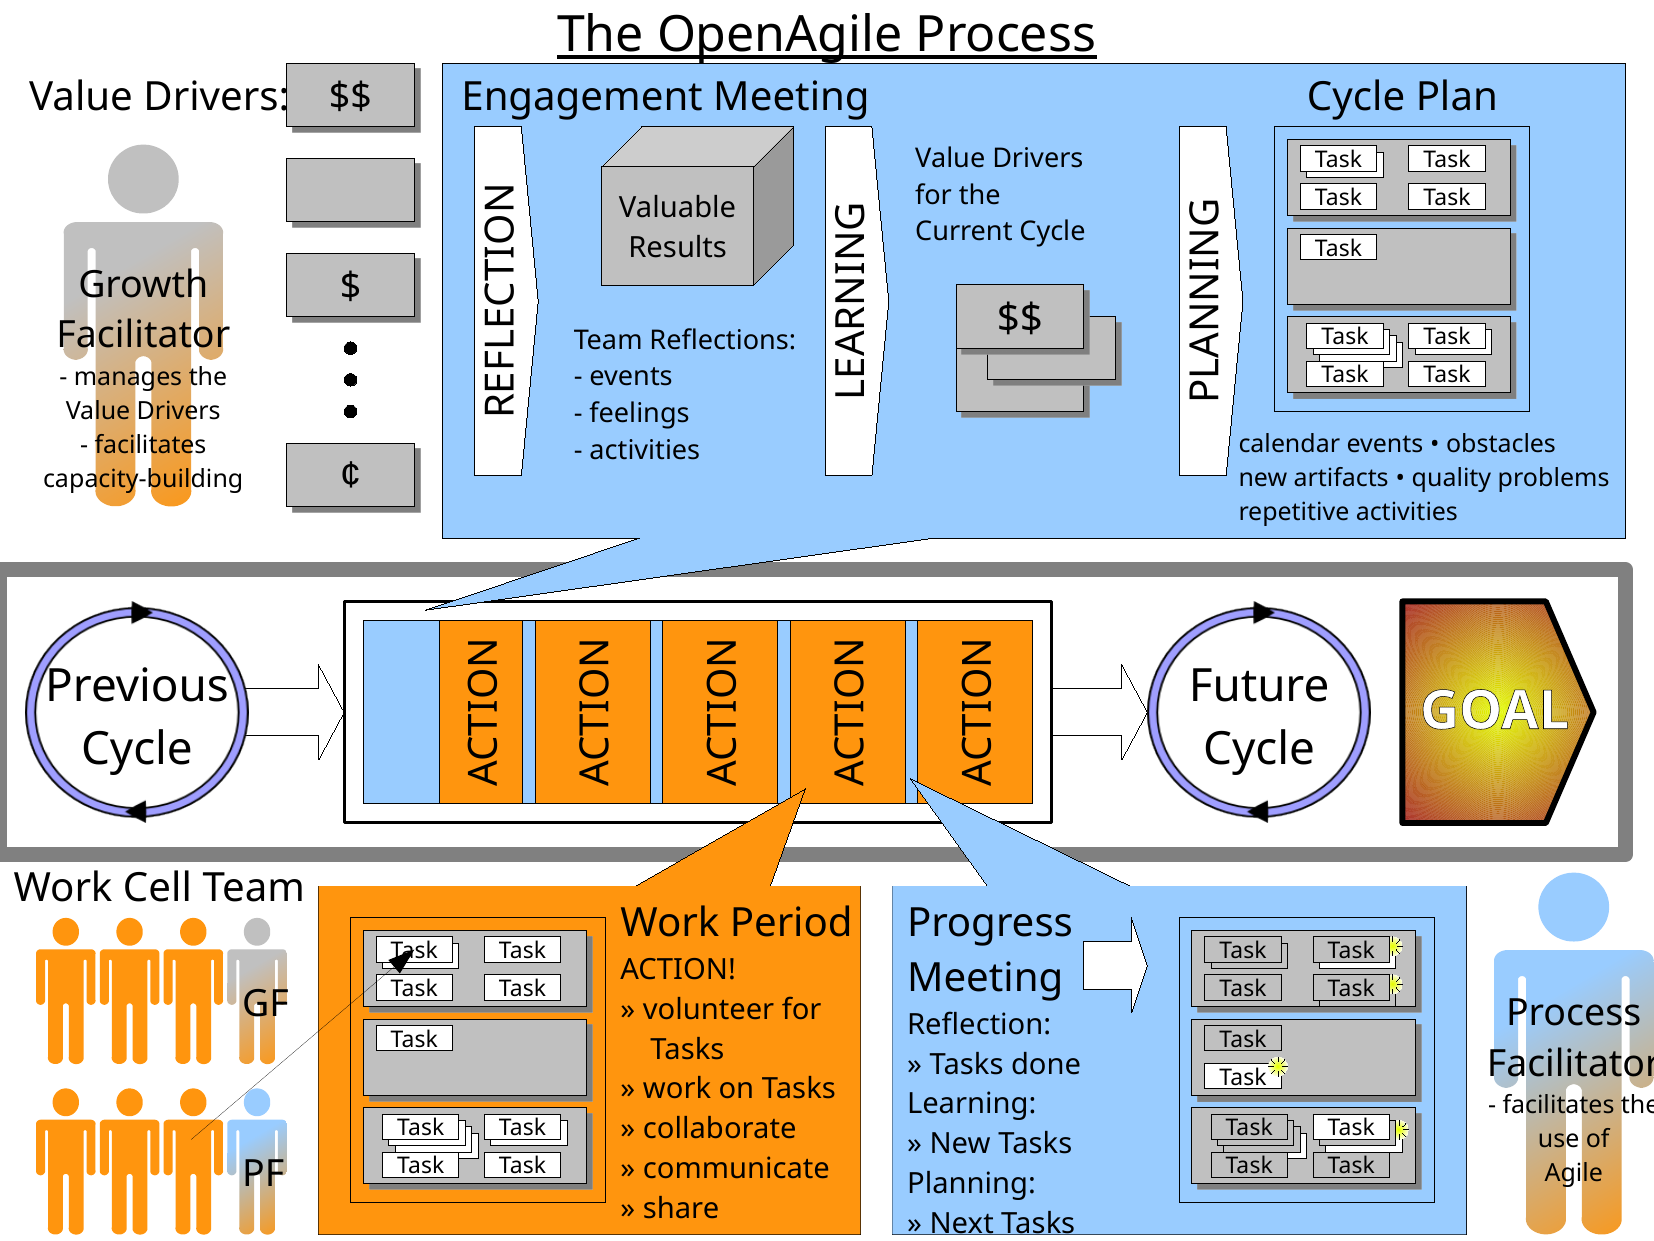

The OpenAgile Process
Engagement Meeting
Cycle Plan
Value Drivers:
$$
Valuable
Results
Task
Task
Task
Task
Task
Task
Task
Task
Task
Value Drivers
for the
Current Cycle
Growth
Facilitator
- manages the
Value Drivers
- facilitates
capacity-building
$
REFLECTION
LEARNING
PLANNING
$$
Team Reflections:
- events
- feelings
- activities
calendar events • obstacles
new artifacts • quality problems
repetitive activities
¢
Previous
Cycle
Future
Cycle
ACTION
ACTION
ACTION
ACTION
GOAL
ACTION
Work Cell Team
Process
Facilitator
- facilitates the
use of
Agile
Work Period
ACTION!
» volunteer for
 Tasks
» work on Tasks
» collaborate
» communicate
» share
Progress
Meeting
Reflection:
» Tasks done
Learning:
» New Tasks
Planning:
» Next Tasks
GF
Task
Task
Task
Task
Task
Task
Task
Task
Task
Task
Task
Task
Task
Task
Task
PF
Task
Task
Task
Task